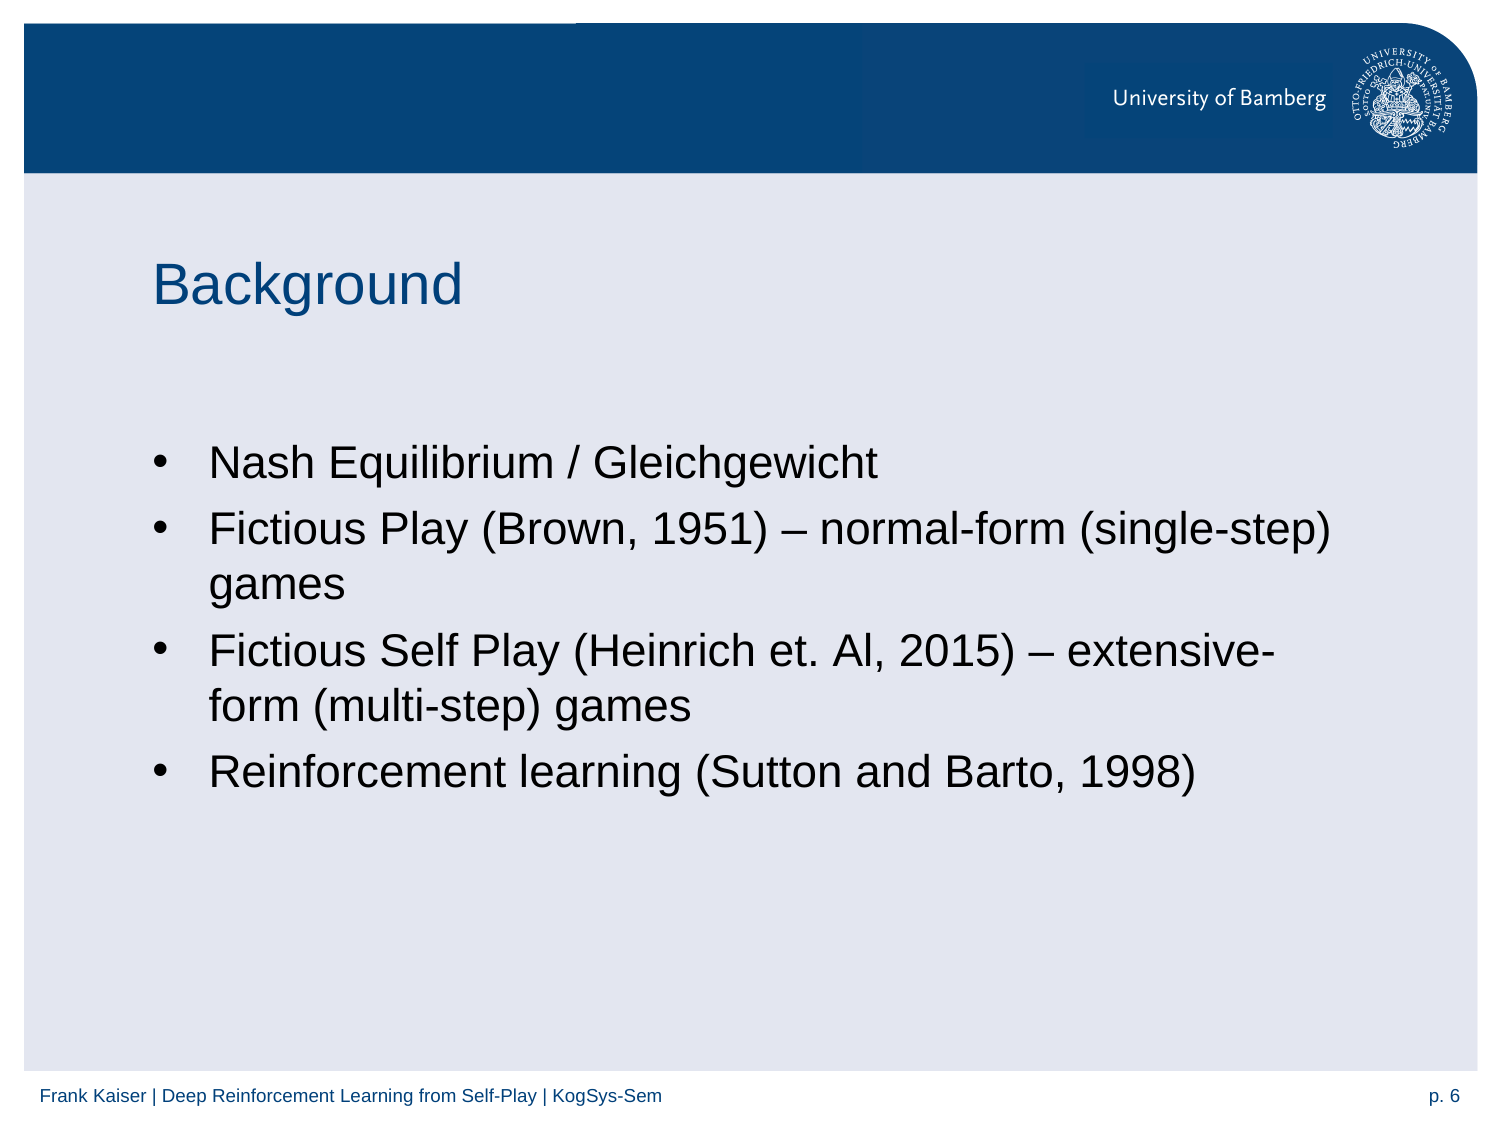

# Background
Nash Equilibrium / Gleichgewicht
Fictious Play (Brown, 1951) – normal-form (single-step) games
Fictious Self Play (Heinrich et. Al, 2015) – extensive-form (multi-step) games
Reinforcement learning (Sutton and Barto, 1998)